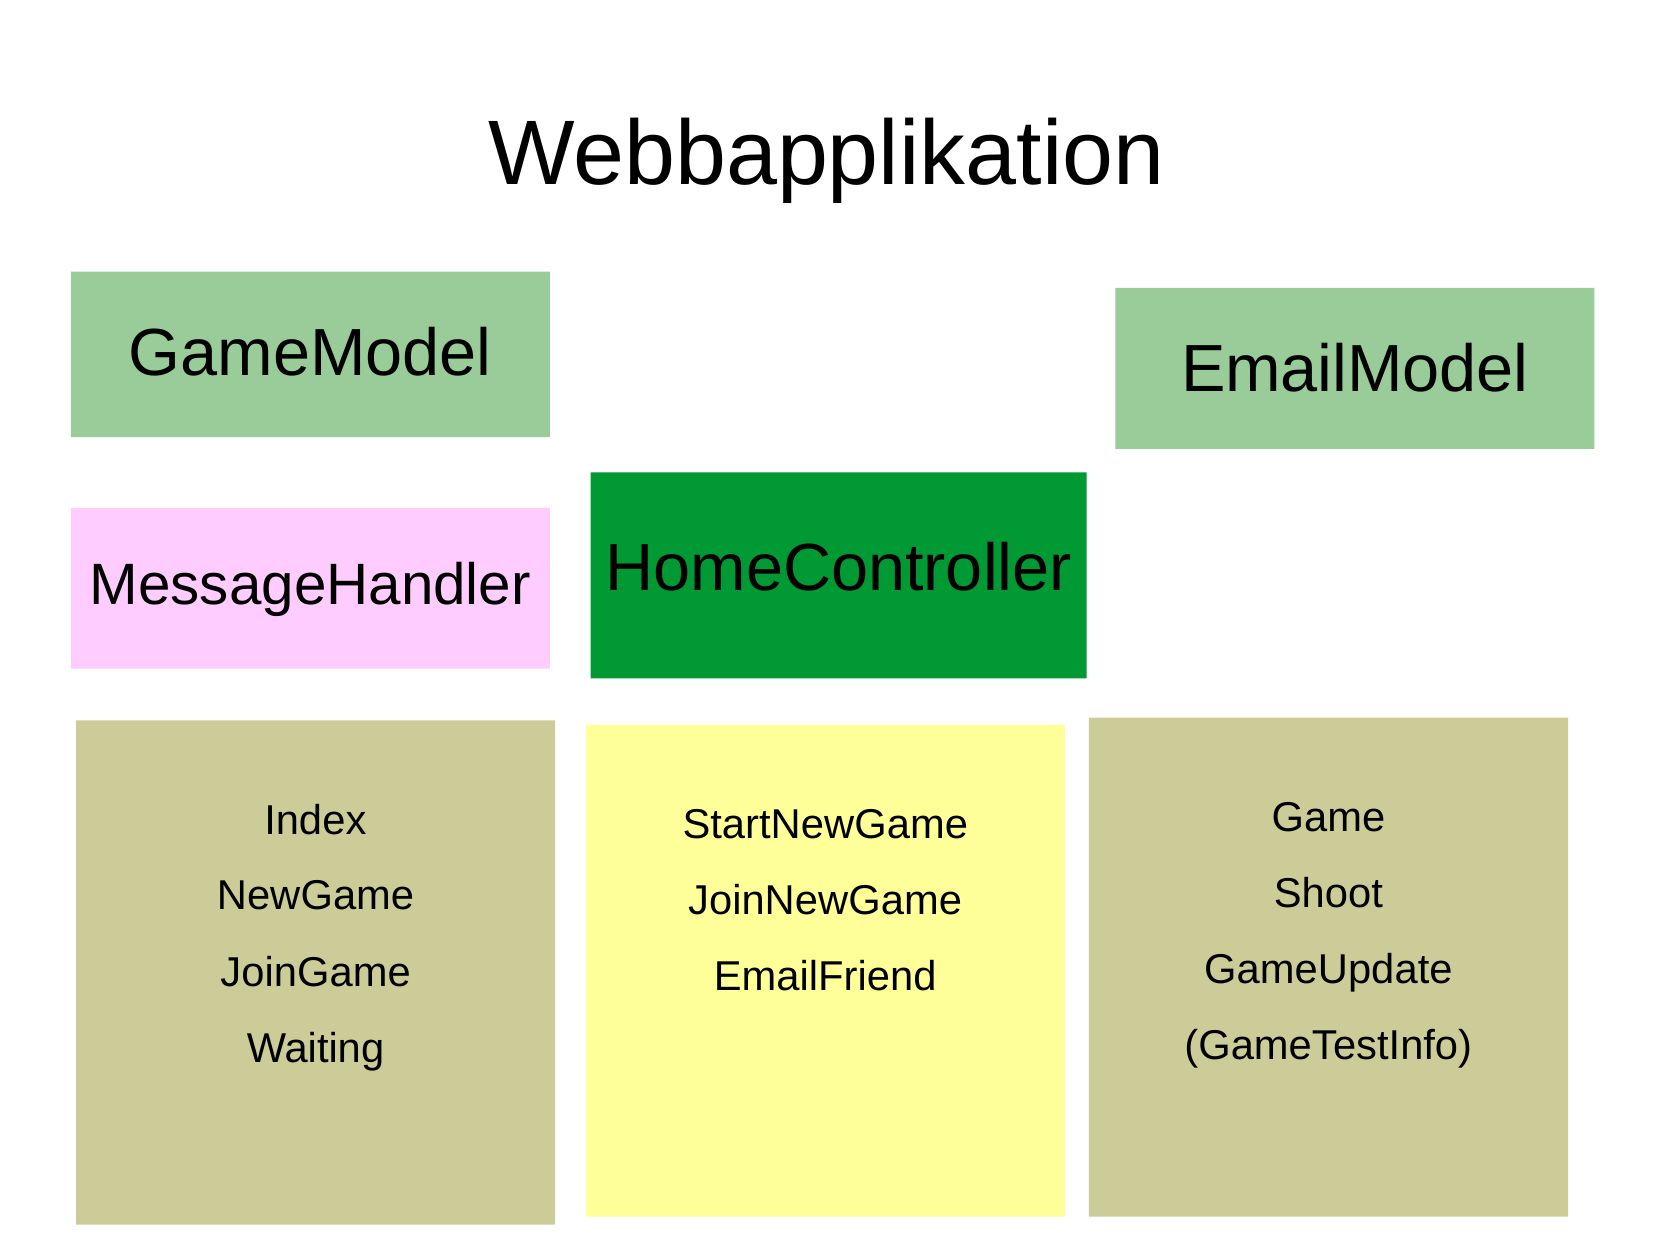

# Webbapplikation
GameModel
EmailModel
HomeController
MessageHandler
Game
Shoot
GameUpdate
(GameTestInfo)
Index
NewGame
JoinGame
Waiting
StartNewGame
JoinNewGame
EmailFriend